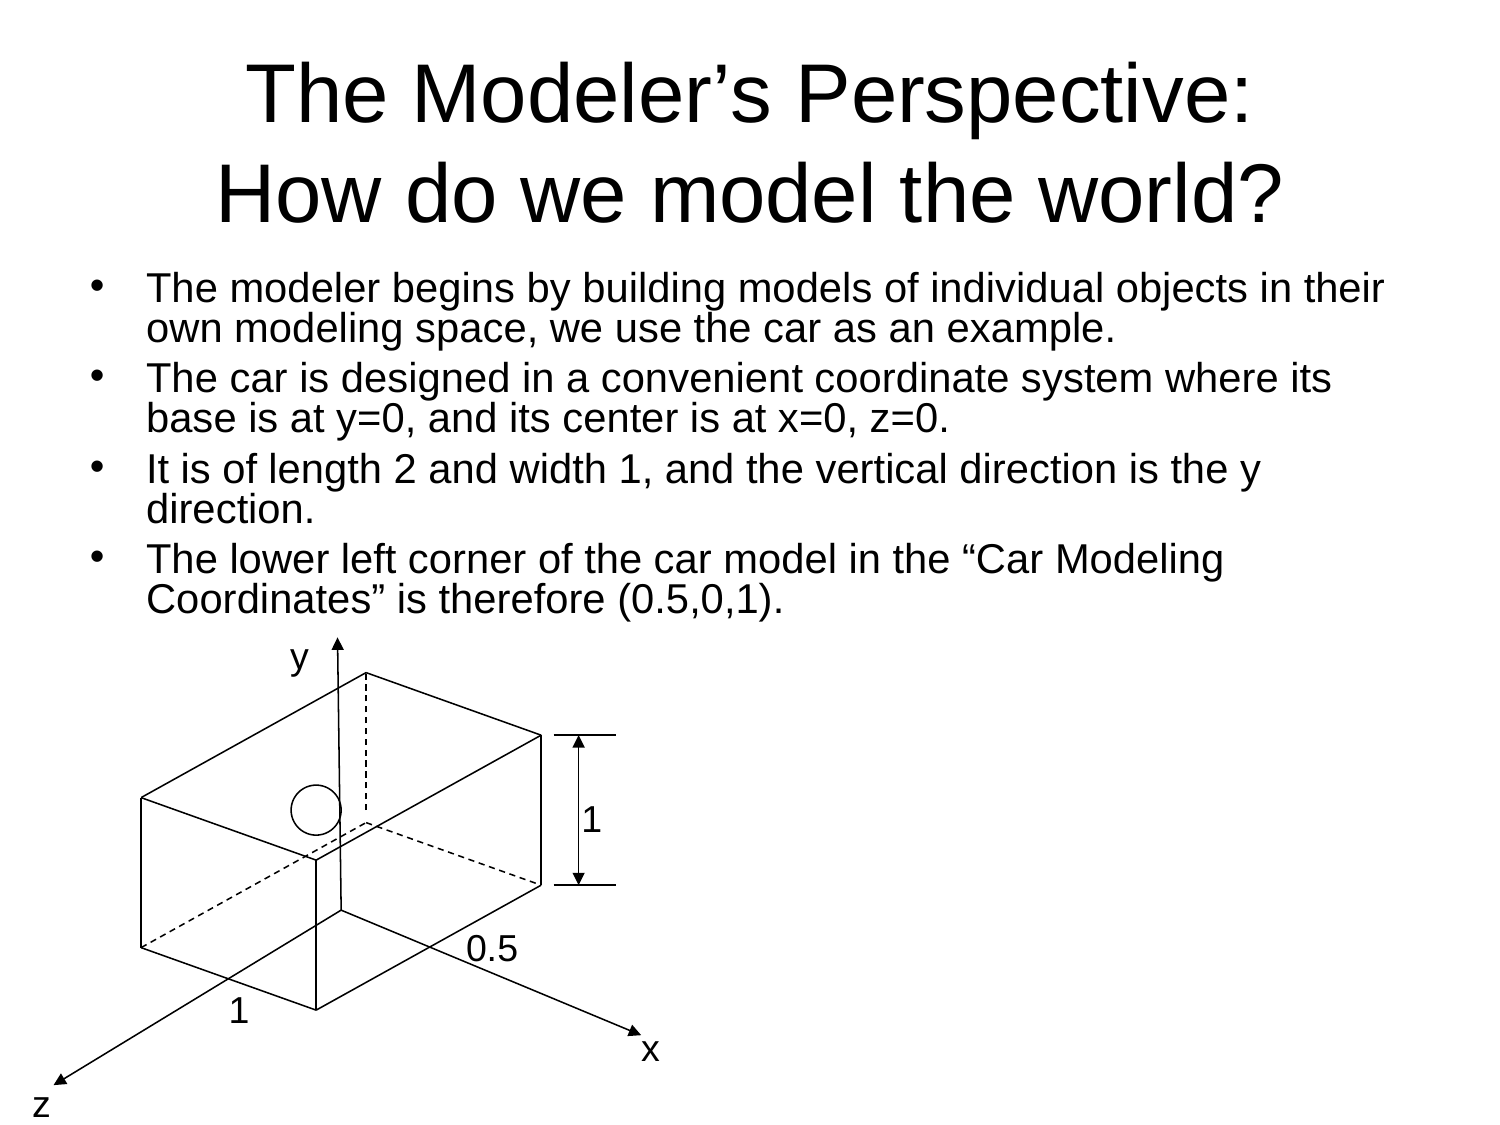

# The Modeler’s Perspective: How do we model the world?
The modeler begins by building models of individual objects in their own modeling space, we use the car as an example.
The car is designed in a convenient coordinate system where its base is at y=0, and its center is at x=0, z=0.
It is of length 2 and width 1, and the vertical direction is the y direction.
The lower left corner of the car model in the “Car Modeling Coordinates” is therefore (0.5,0,1).
y
1
0.5
1
x
z